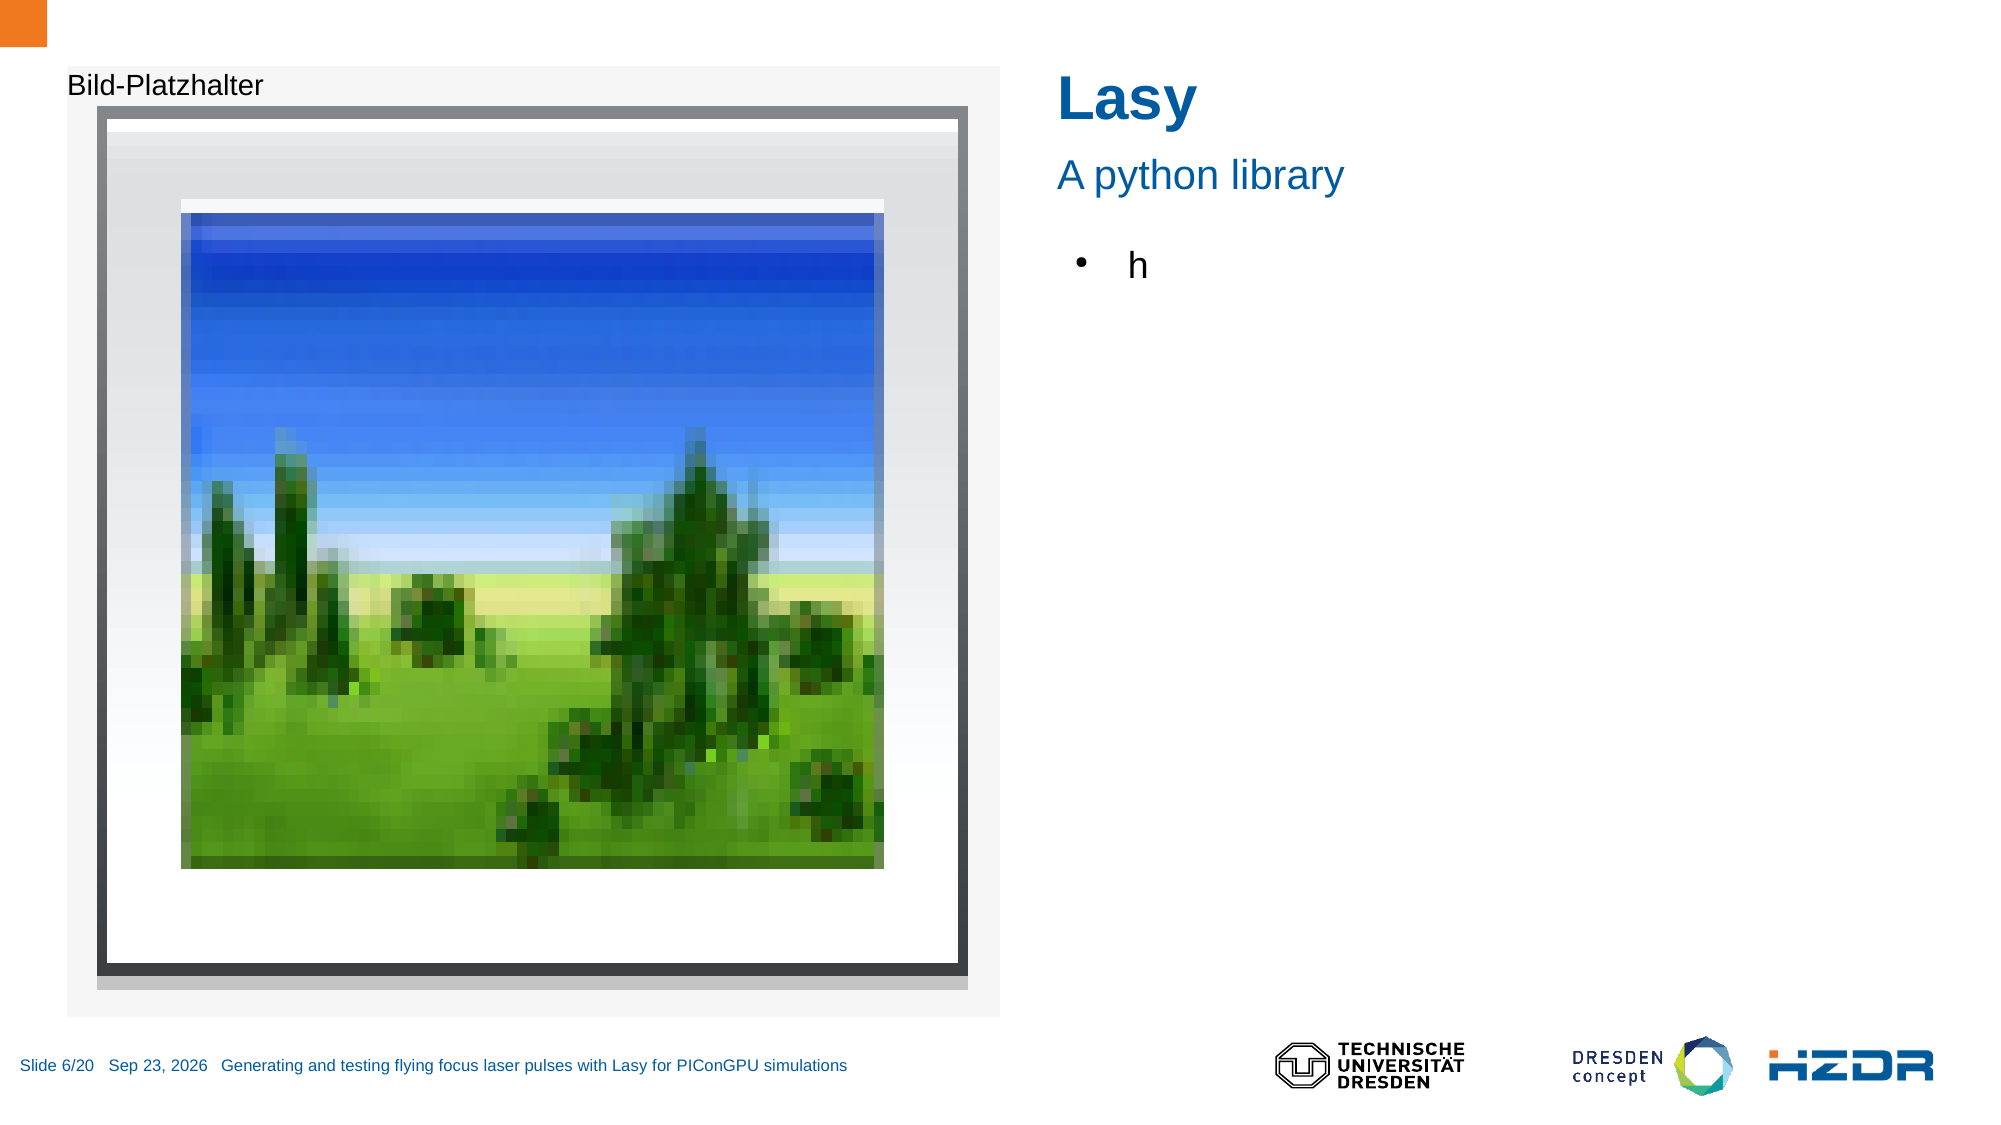

# Lasy
A python library
h
Slide /20
Generating and testing flying focus laser pulses with Lasy for PIConGPU simulations